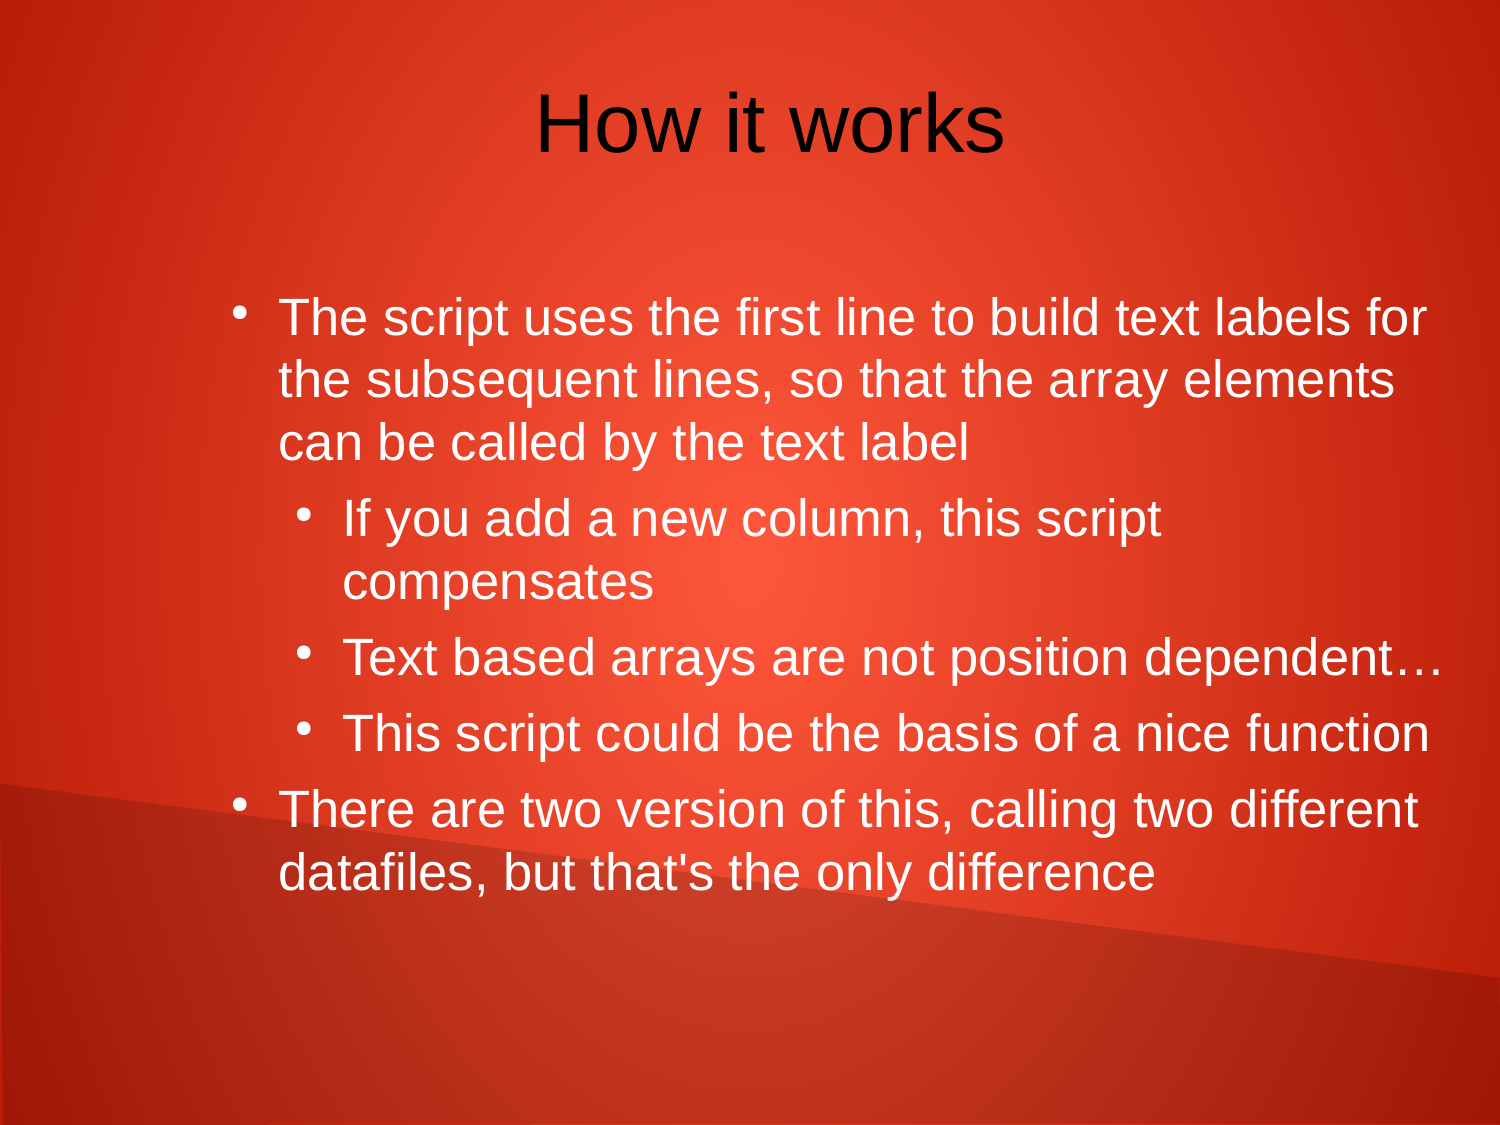

# How it works
The script uses the first line to build text labels for the subsequent lines, so that the array elements can be called by the text label
If you add a new column, this script compensates
Text based arrays are not position dependent…
This script could be the basis of a nice function
There are two version of this, calling two different datafiles, but that's the only difference